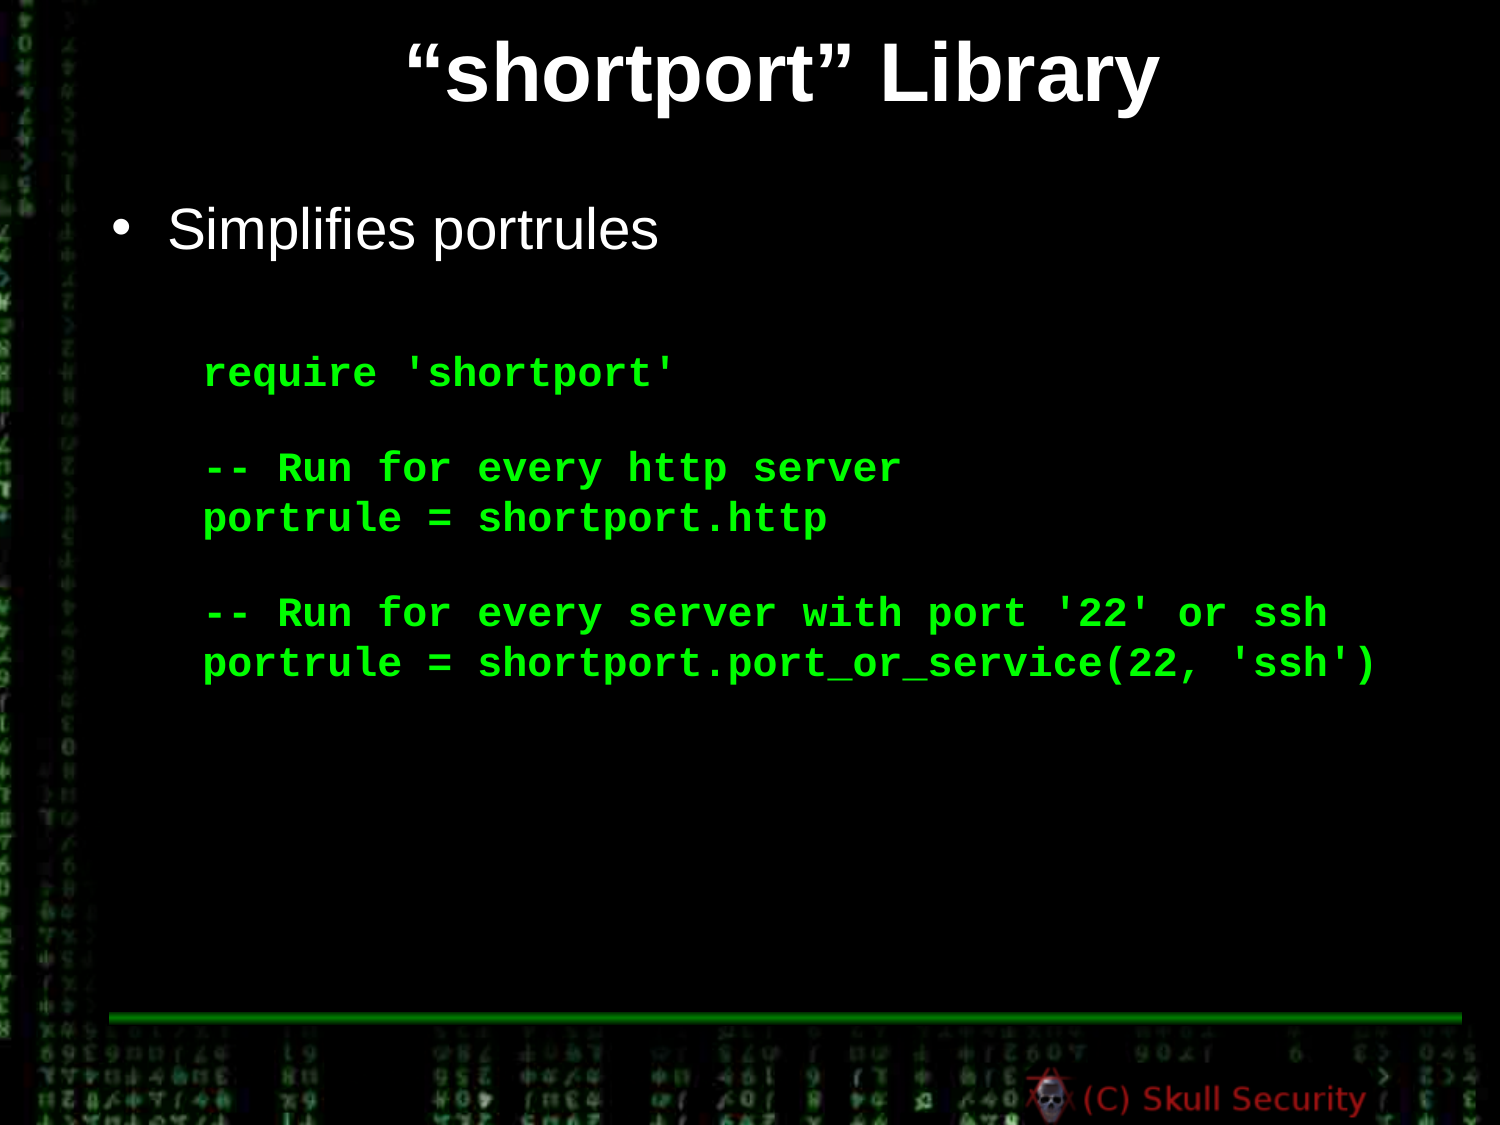

# “shortport” Library
Simplifies portrules
require 'shortport'
-- Run for every http server
portrule = shortport.http
-- Run for every server with port '22' or ssh
portrule = shortport.port_or_service(22, 'ssh')